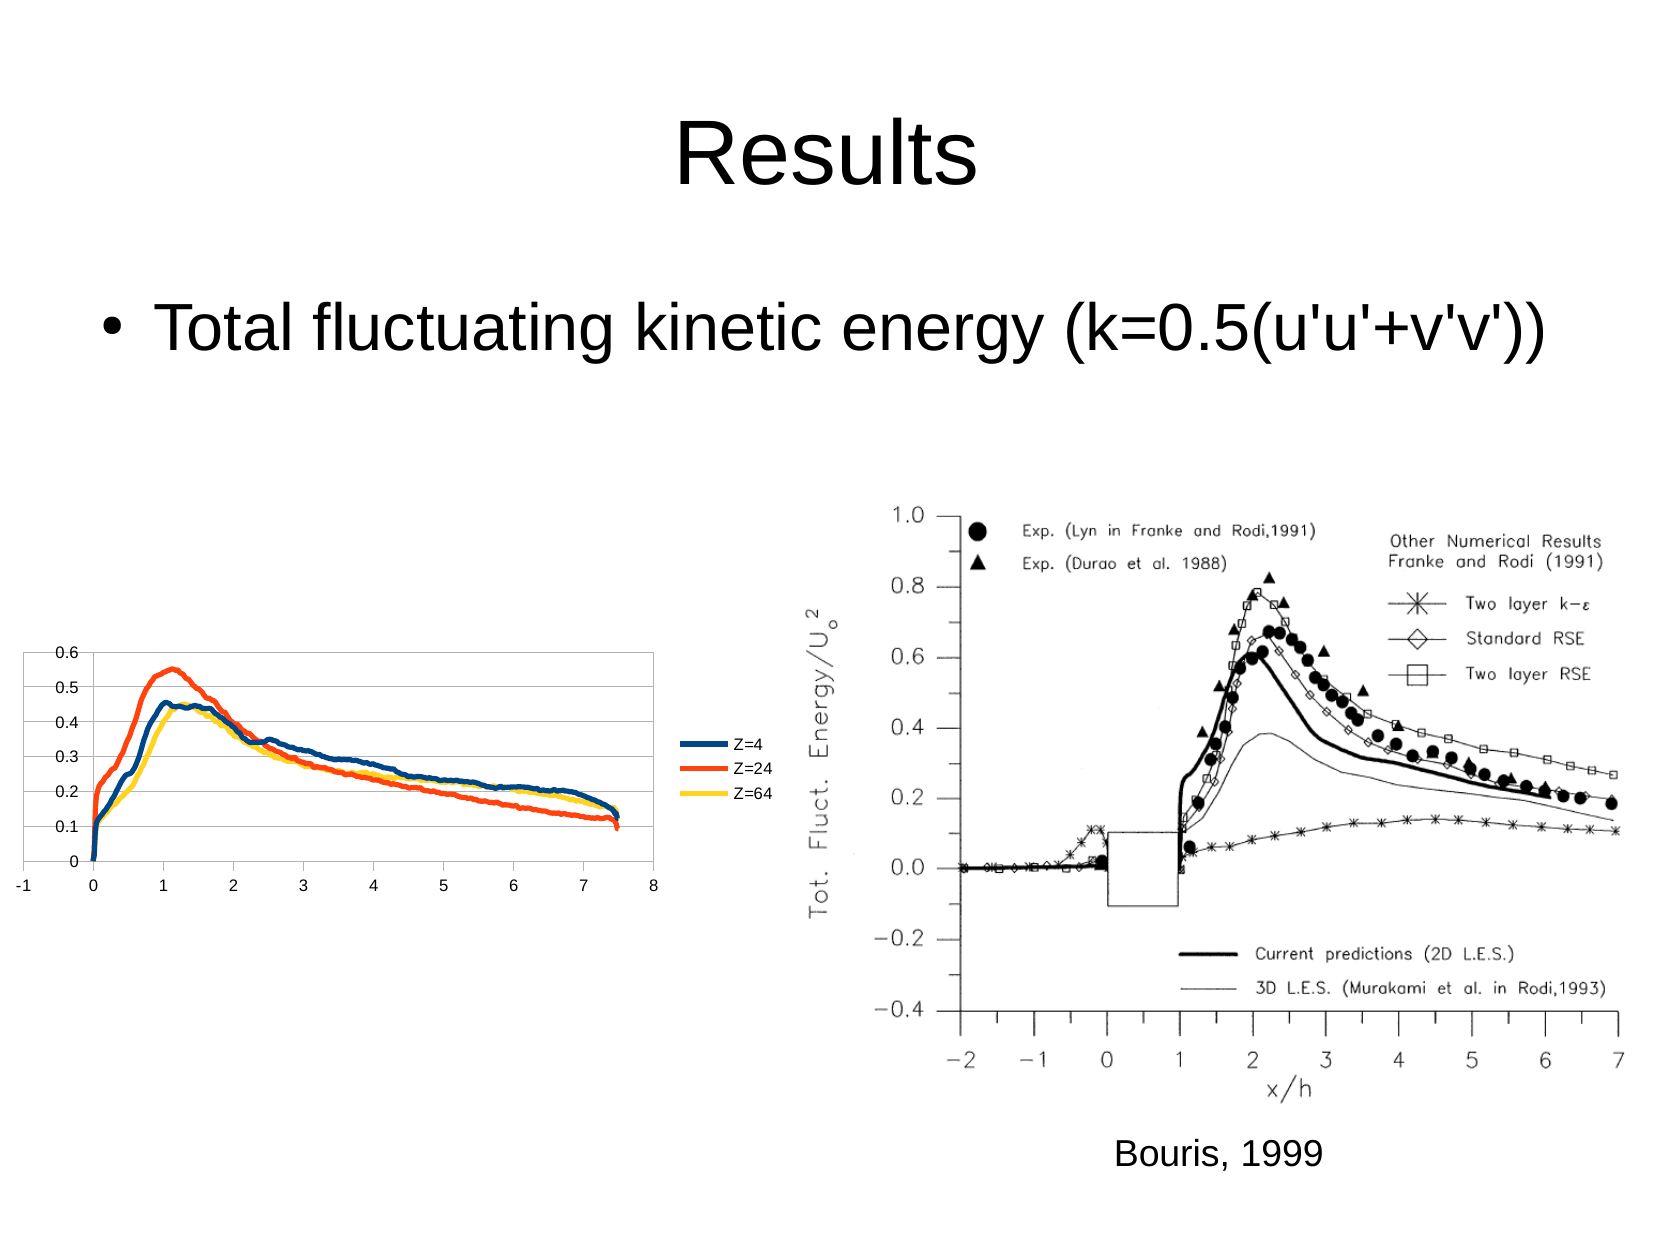

# Results
Total fluctuating kinetic energy (k=0.5(u'u'+v'v'))
### Chart
| Category | Z=4 | Z=24 | Z=64 |
|---|---|---|---|Bouris, 1999